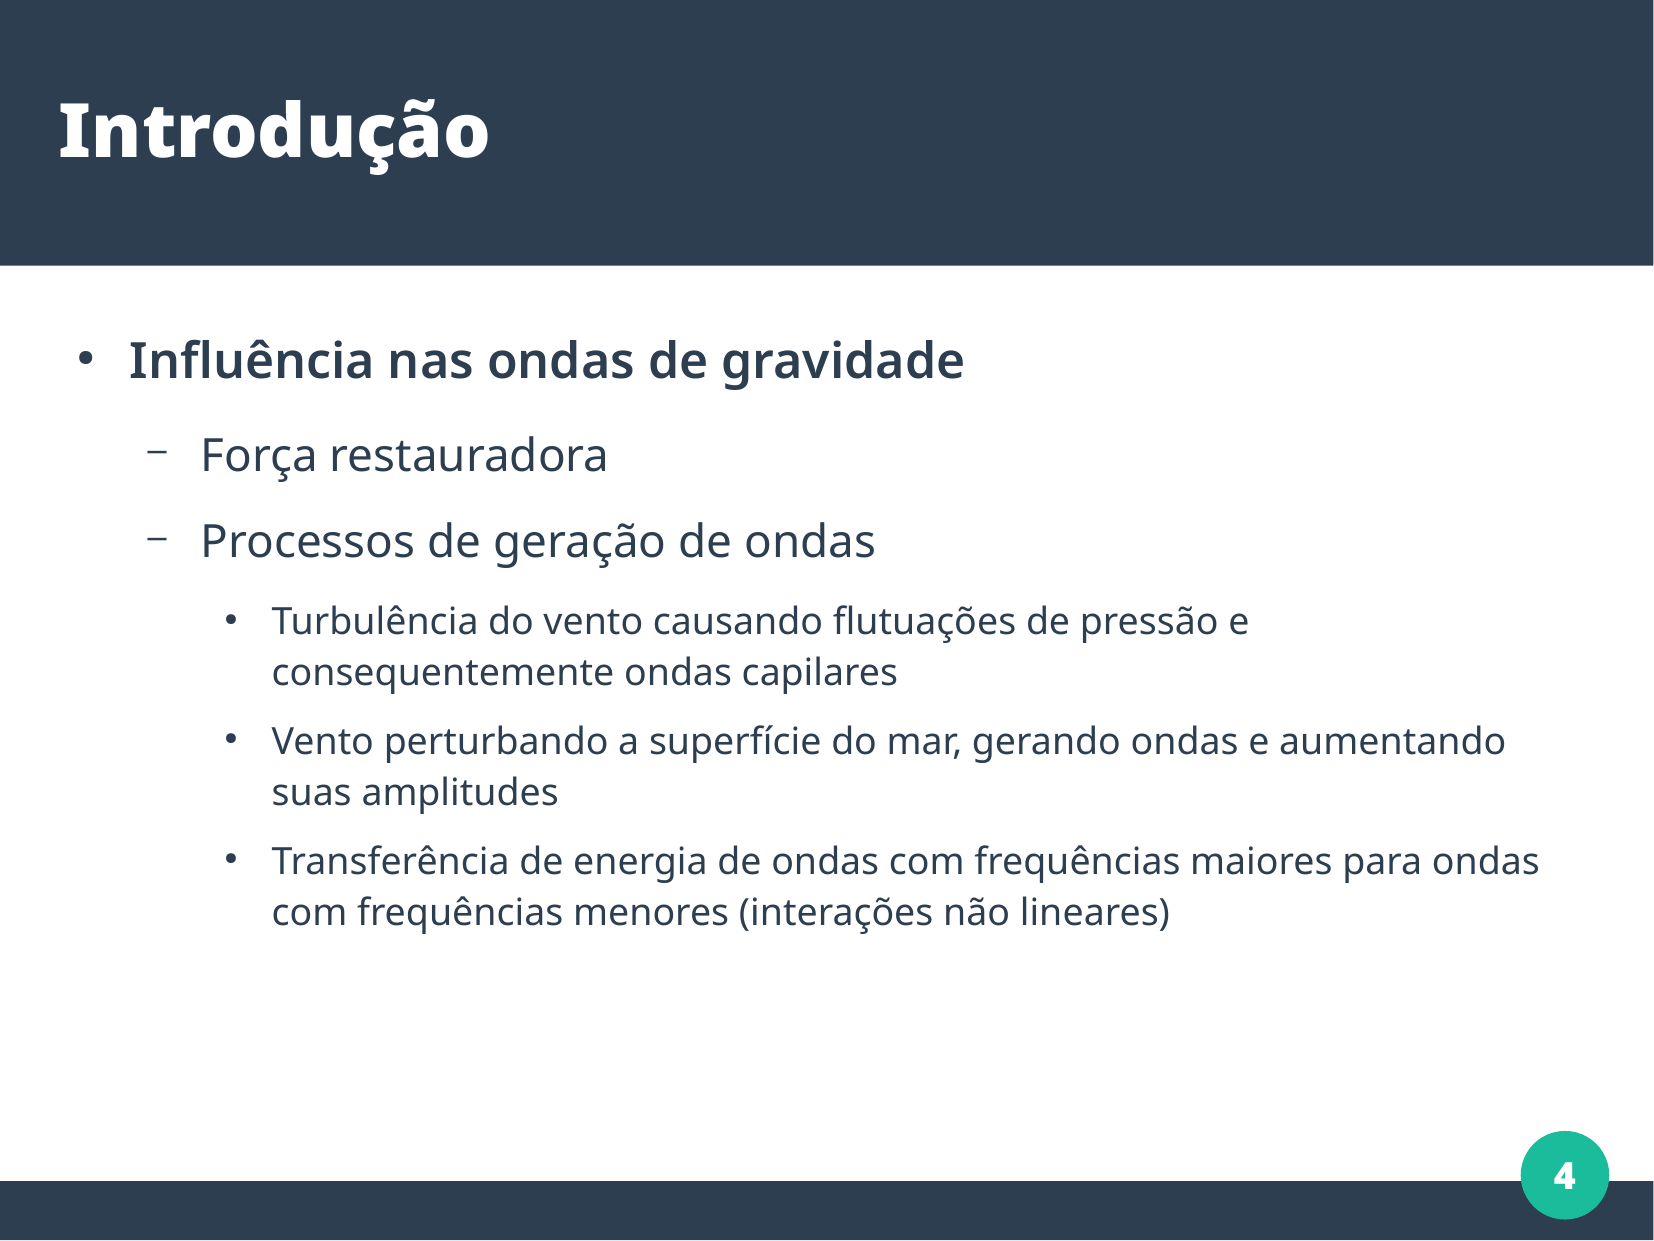

# Introdução
Influência nas ondas de gravidade
Força restauradora
Processos de geração de ondas
Turbulência do vento causando flutuações de pressão e consequentemente ondas capilares
Vento perturbando a superfície do mar, gerando ondas e aumentando suas amplitudes
Transferência de energia de ondas com frequências maiores para ondas com frequências menores (interações não lineares)
4